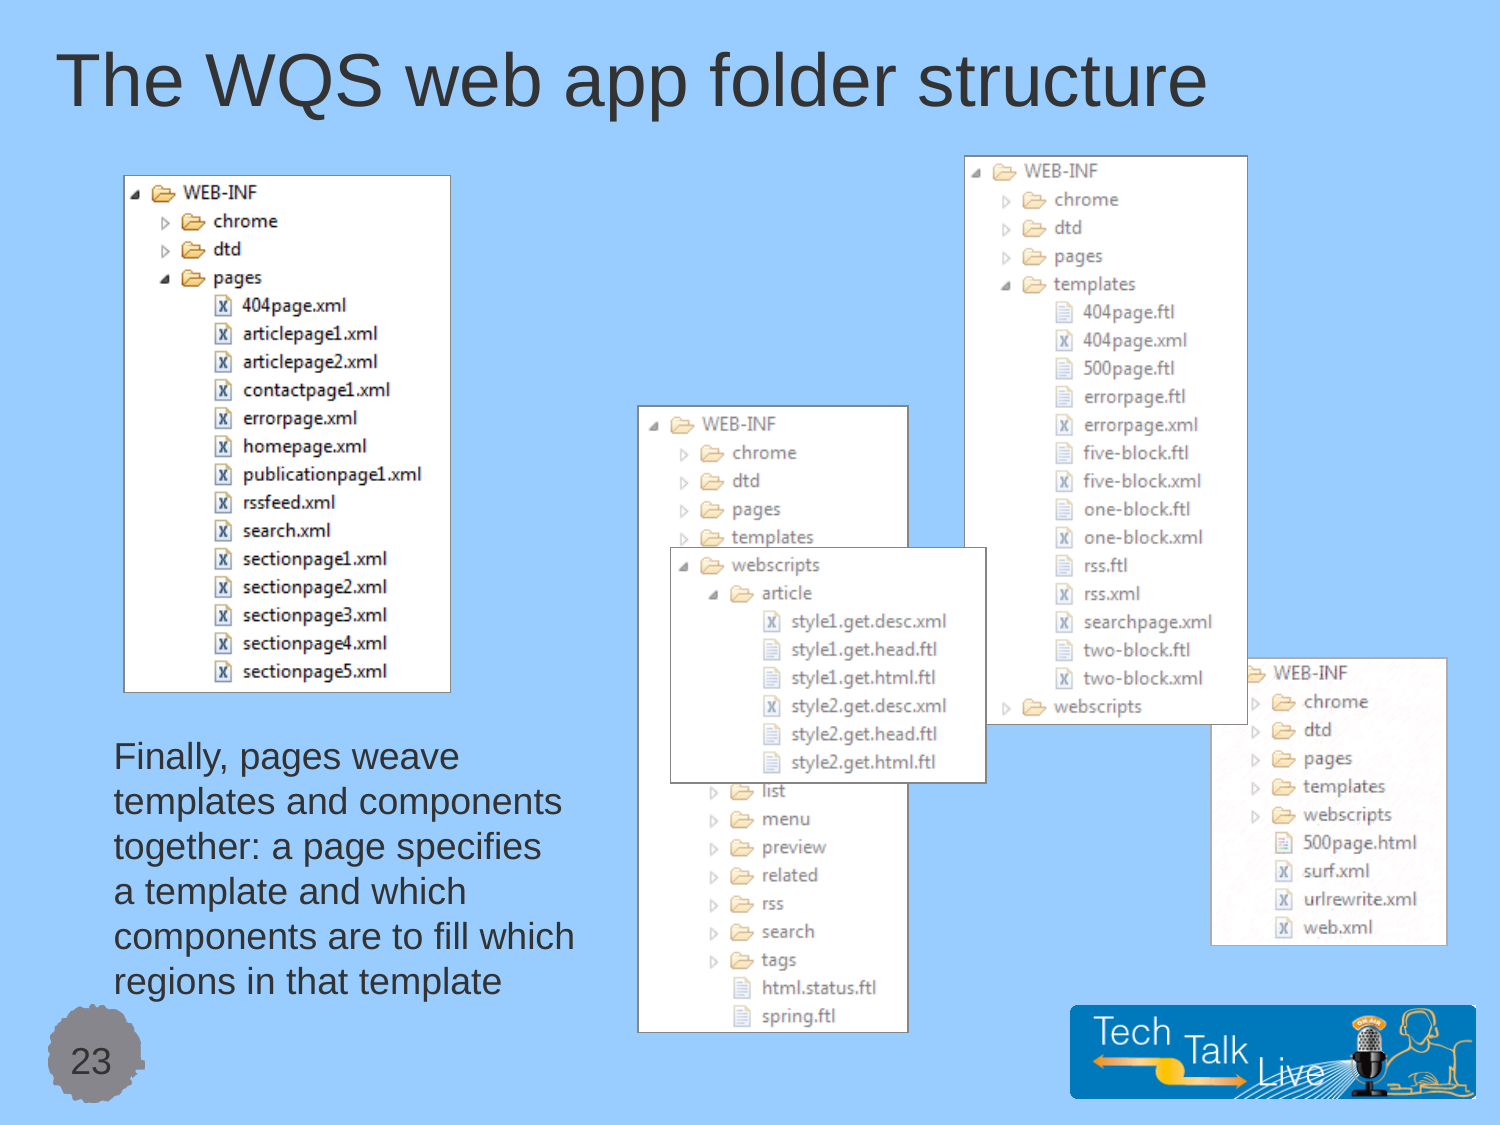

# The WQS web app folder structure
Finally, pages weave
templates and components
together: a page specifies
a template and which
components are to fill which
regions in that template